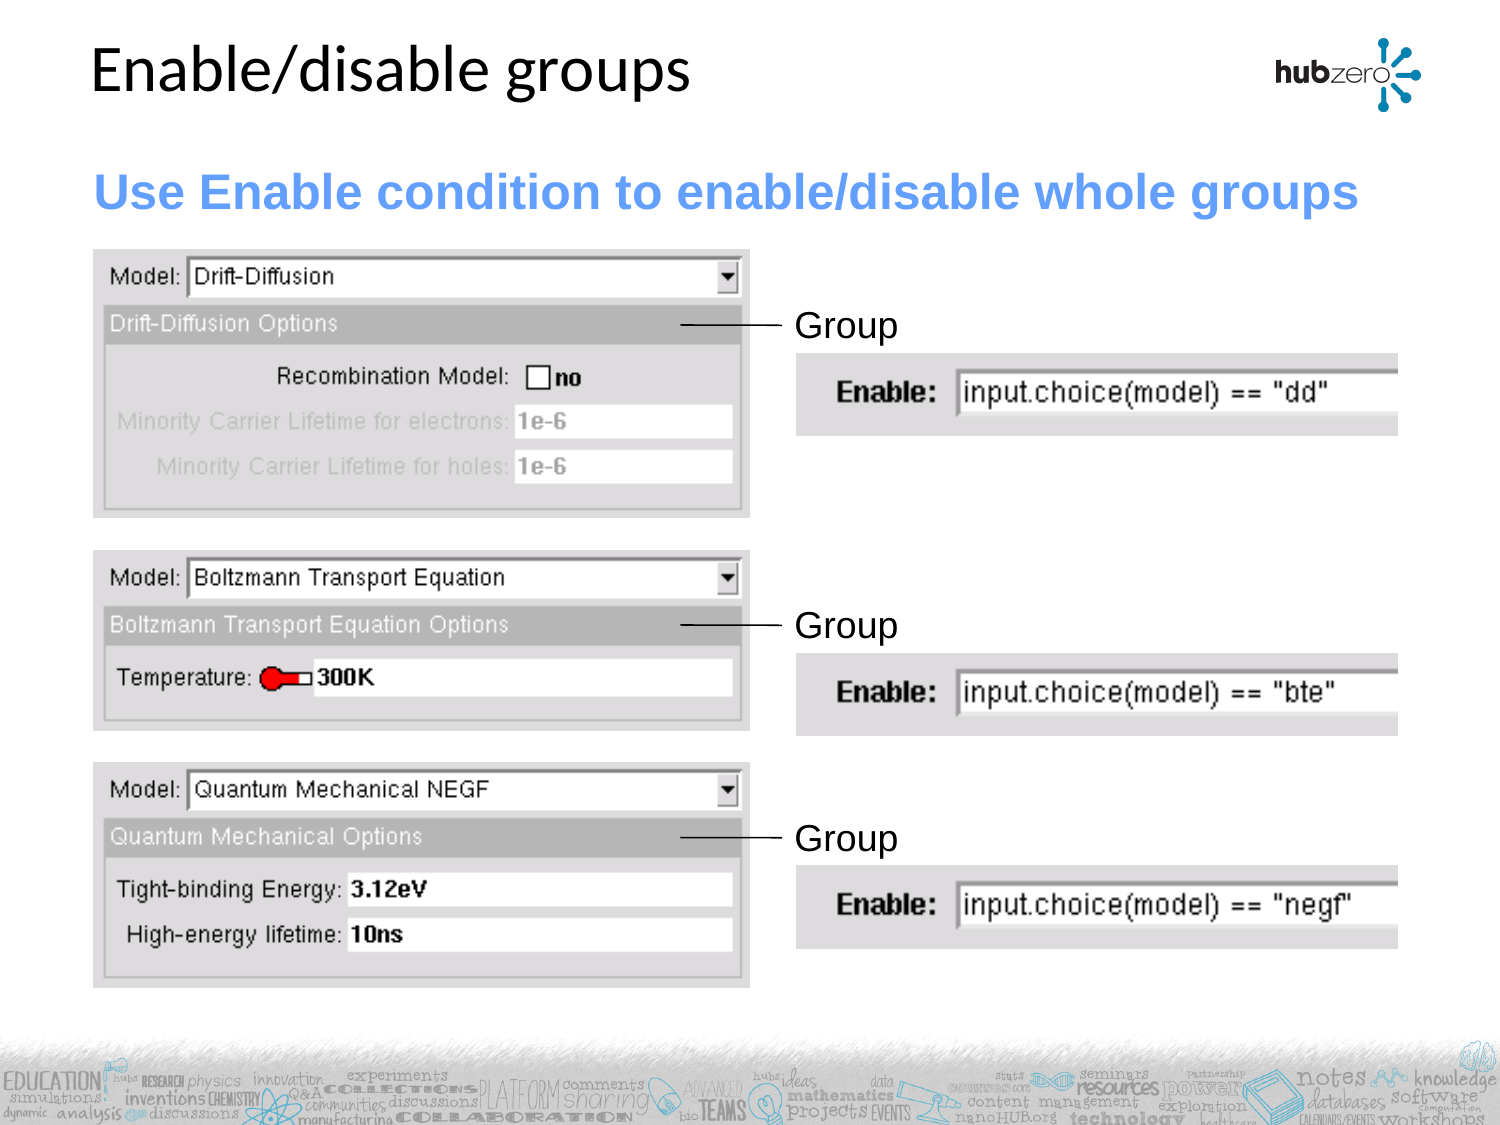

Enable/disable groups
Use Enable condition to enable/disable whole groups
Group
Group
Group